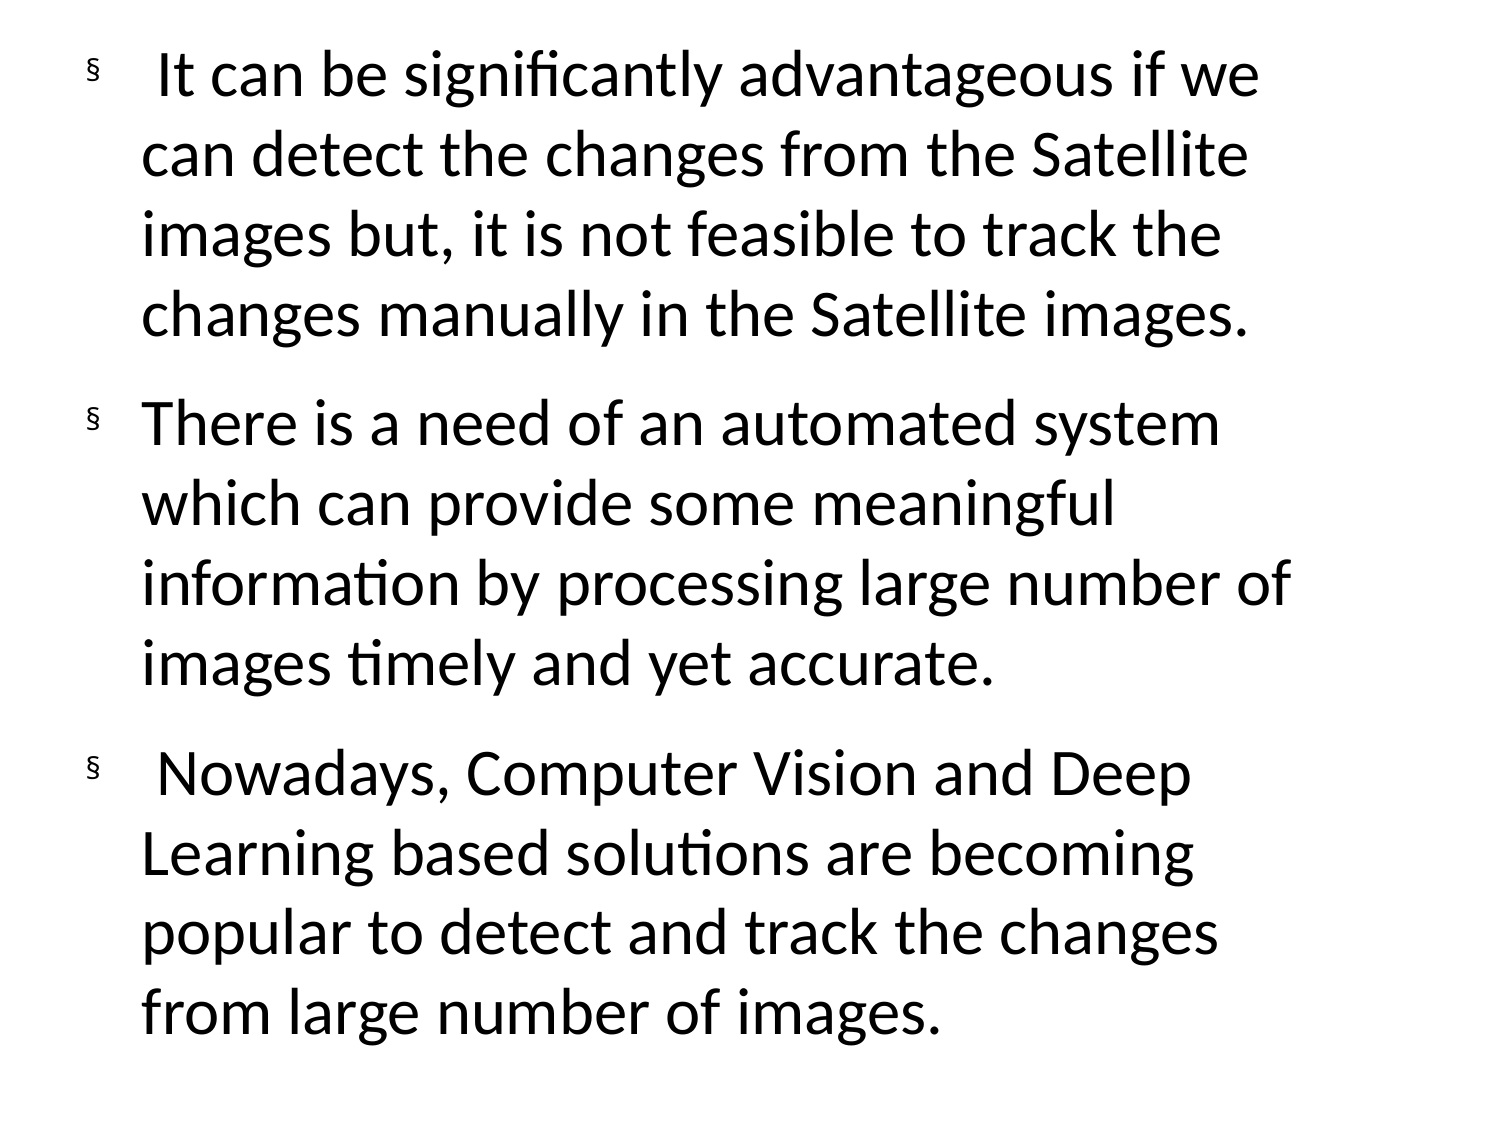

# It can be significantly advantageous if we can detect the changes from the Satellite images but, it is not feasible to track the changes manually in the Satellite images.
There is a need of an automated system which can provide some meaningful information by processing large number of images timely and yet accurate.
 Nowadays, Computer Vision and Deep Learning based solutions are becoming popular to detect and track the changes from large number of images.